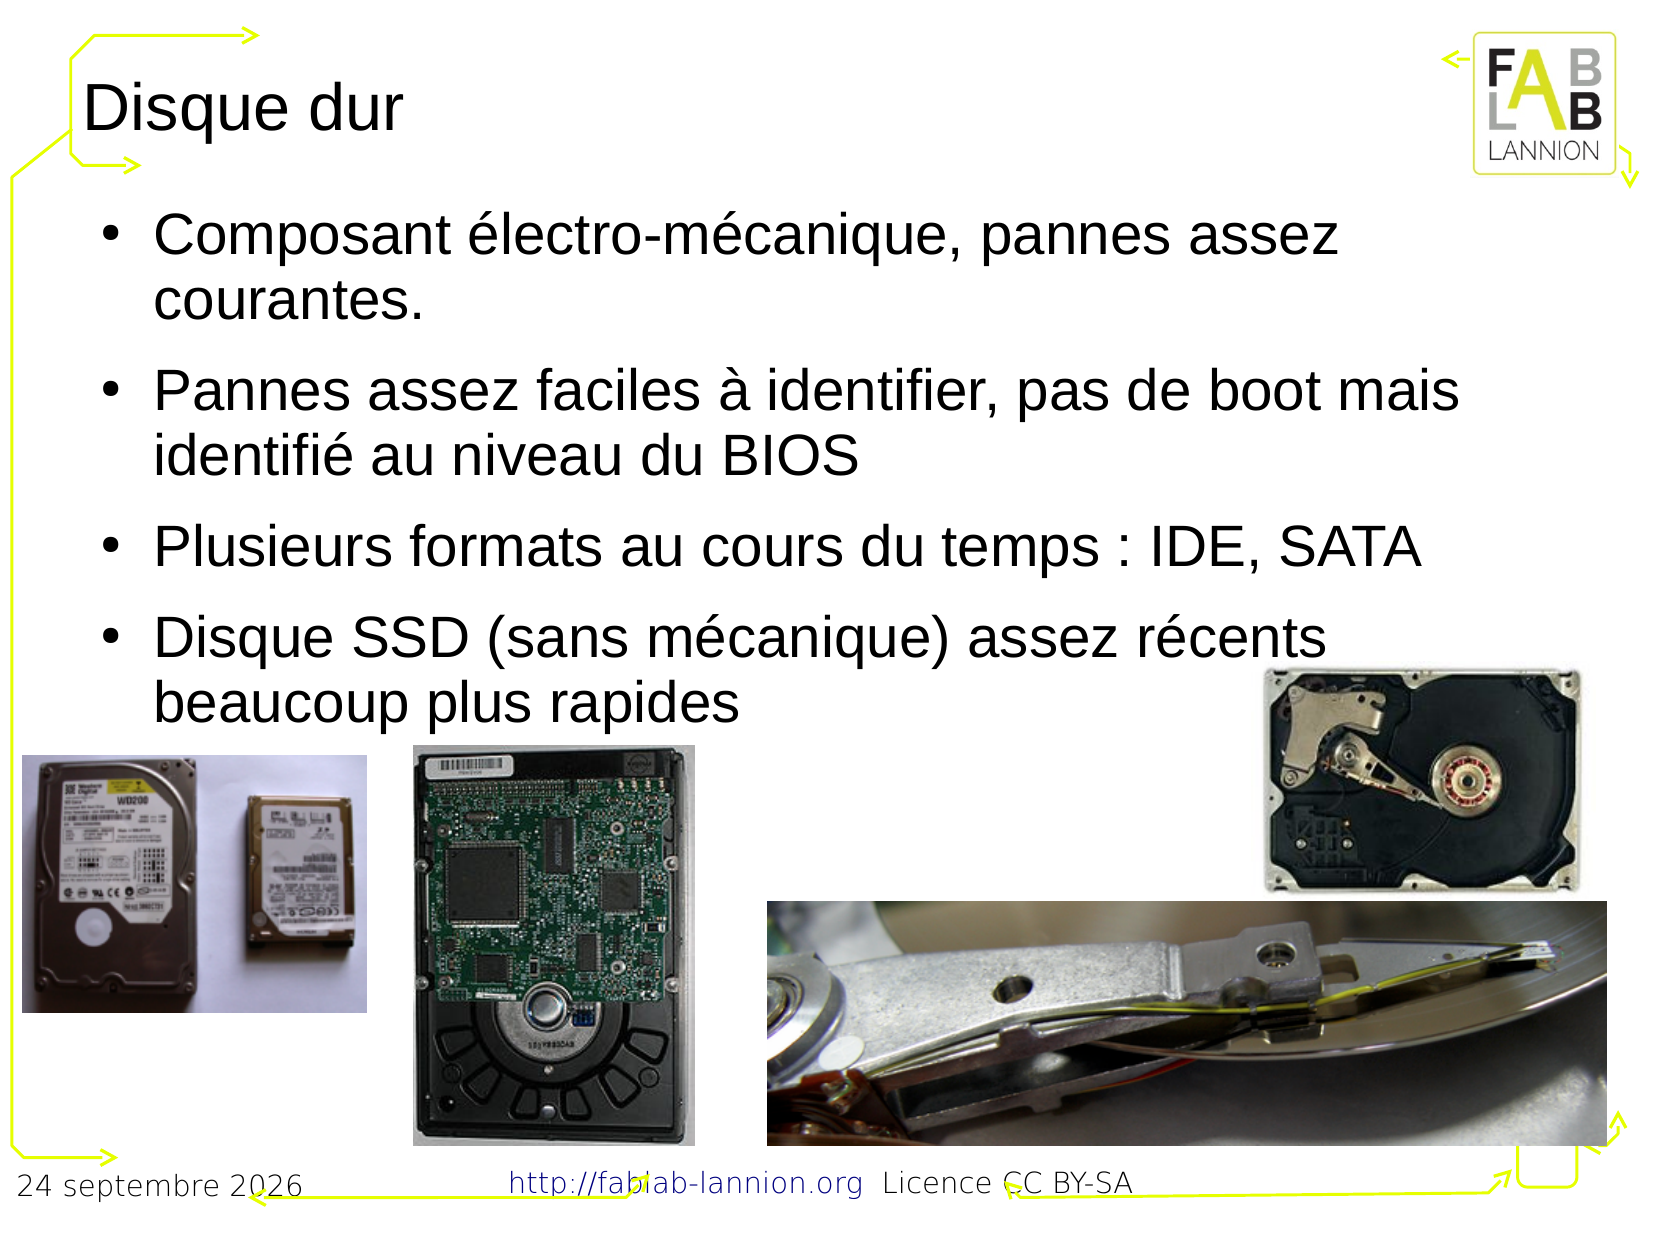

# Disque dur
Composant électro-mécanique, pannes assez courantes.
Pannes assez faciles à identifier, pas de boot mais identifié au niveau du BIOS
Plusieurs formats au cours du temps : IDE, SATA
Disque SSD (sans mécanique) assez récents beaucoup plus rapides